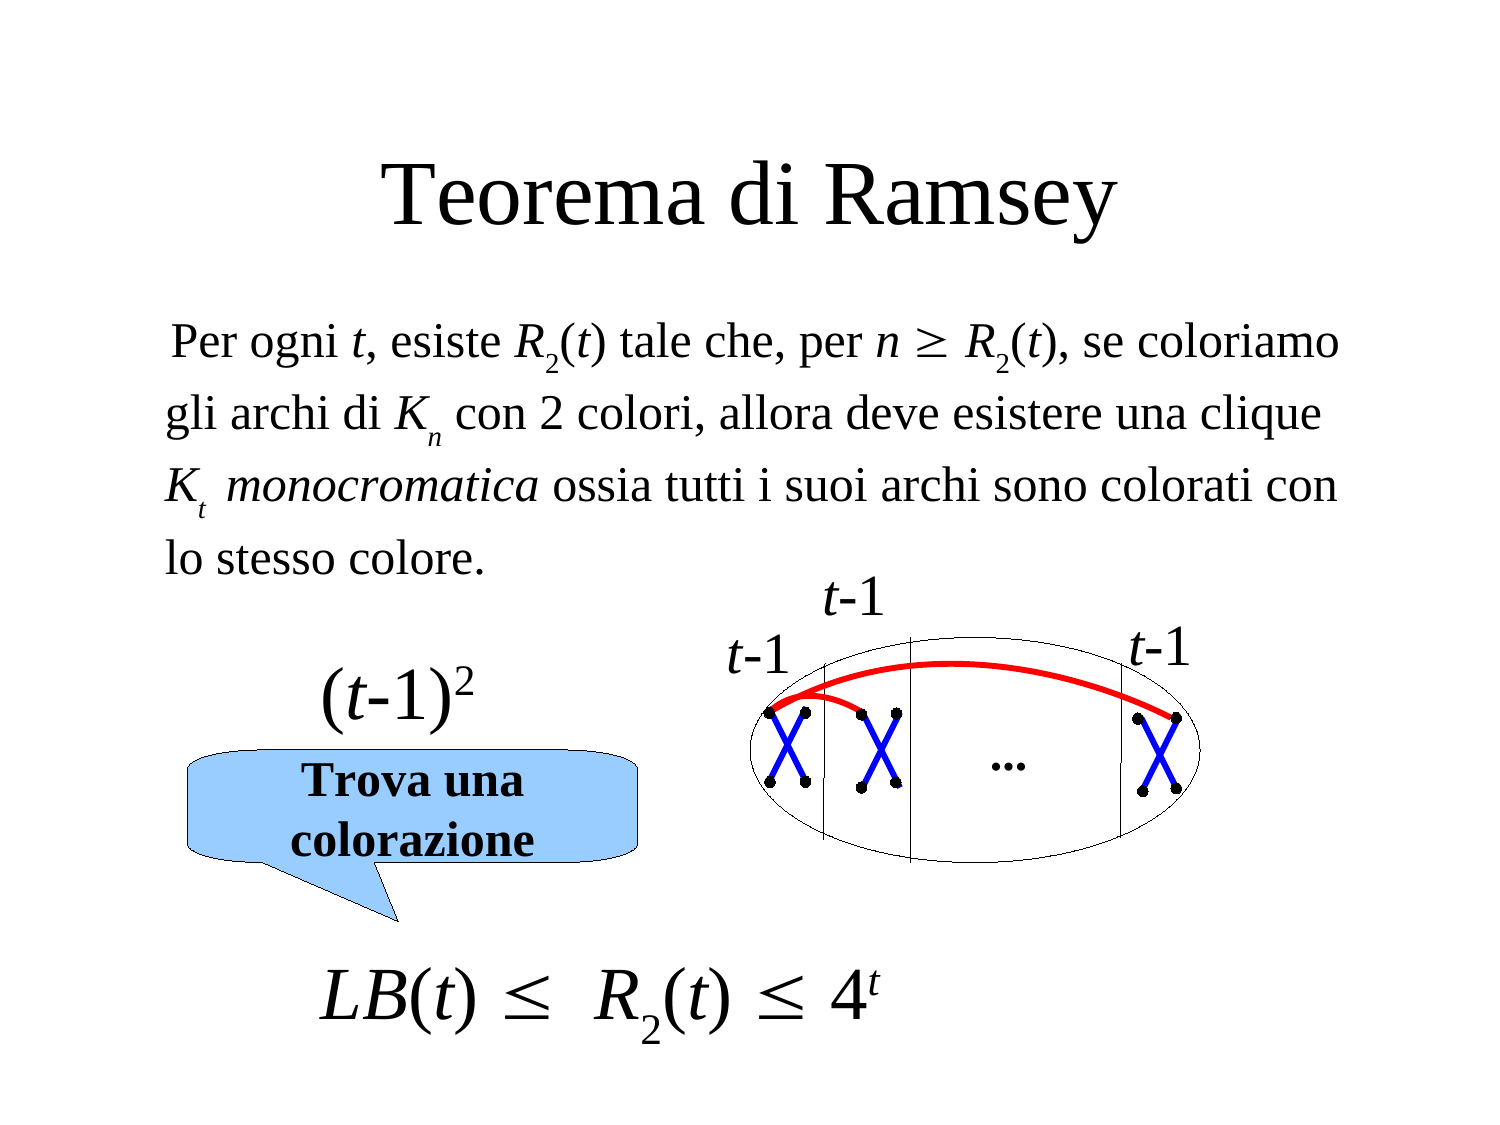

# Teorema di Ramsey
Per ogni t, esiste R2(t) tale che, per n ≥ R2(t), se coloriamo gli archi di Kn con 2 colori, allora deve esistere una clique Kt monocromatica ossia tutti i suoi archi sono colorati con lo stesso colore.
t-1
t-1
t-1
...
(t-1)2
Trova una colorazione
LB(t) ≤ R2(t) ≤ 4t